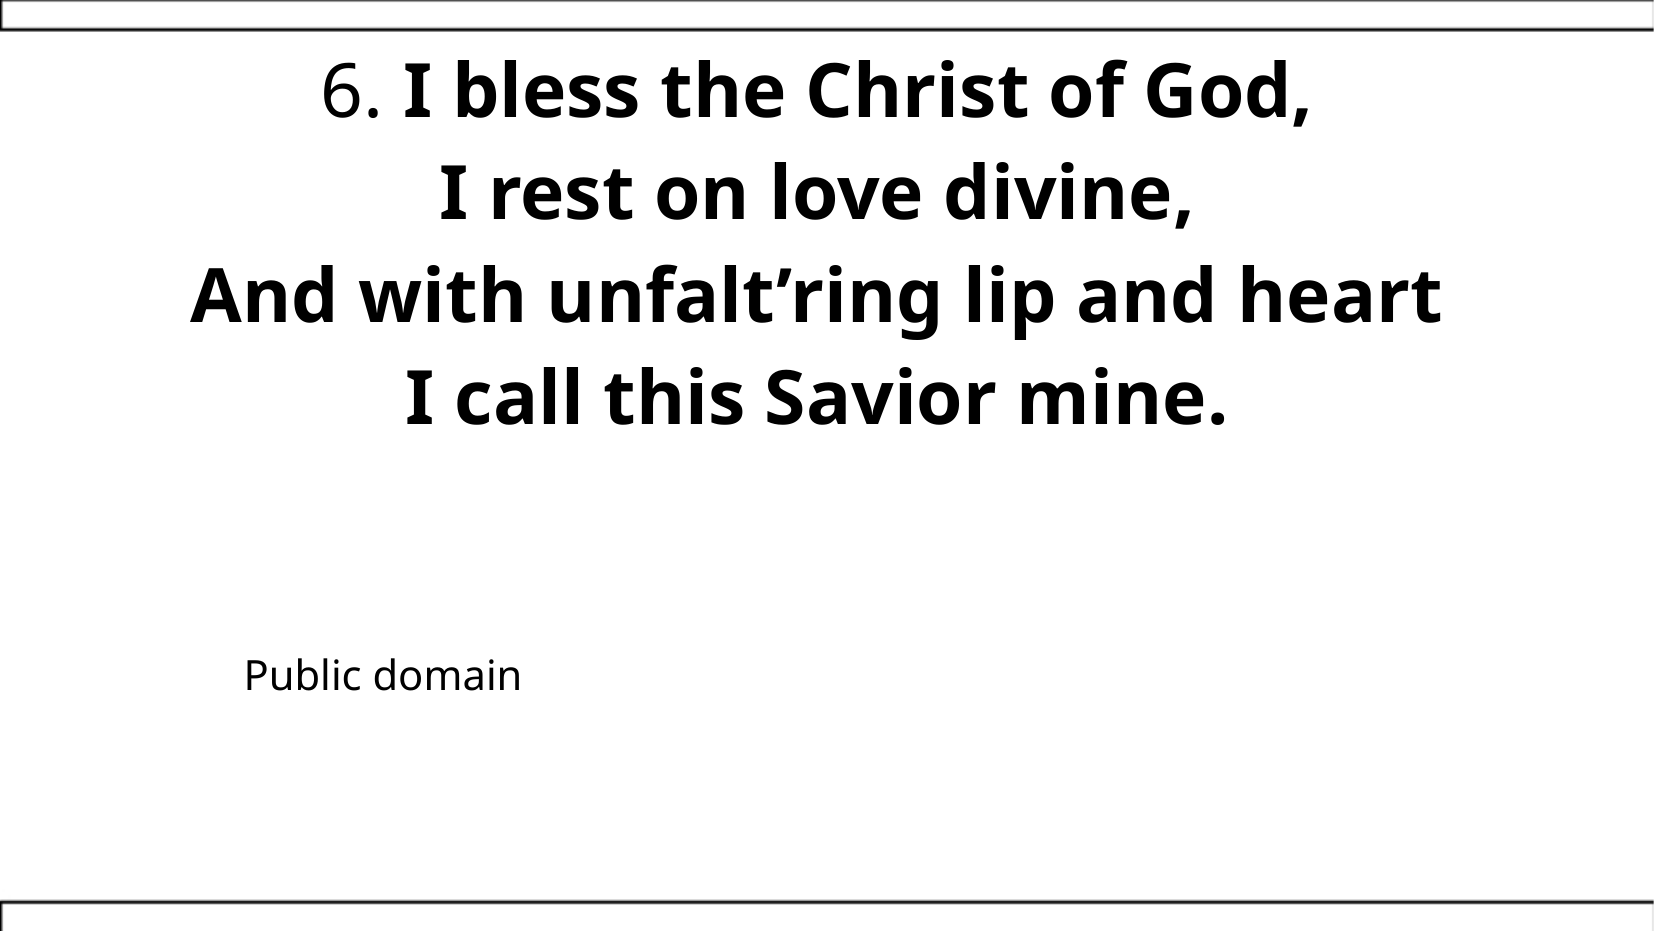

6. I bless the Christ of God,
I rest on love divine,
And with unfalt’ring lip and heart
I call this Savior mine.
 Public domain